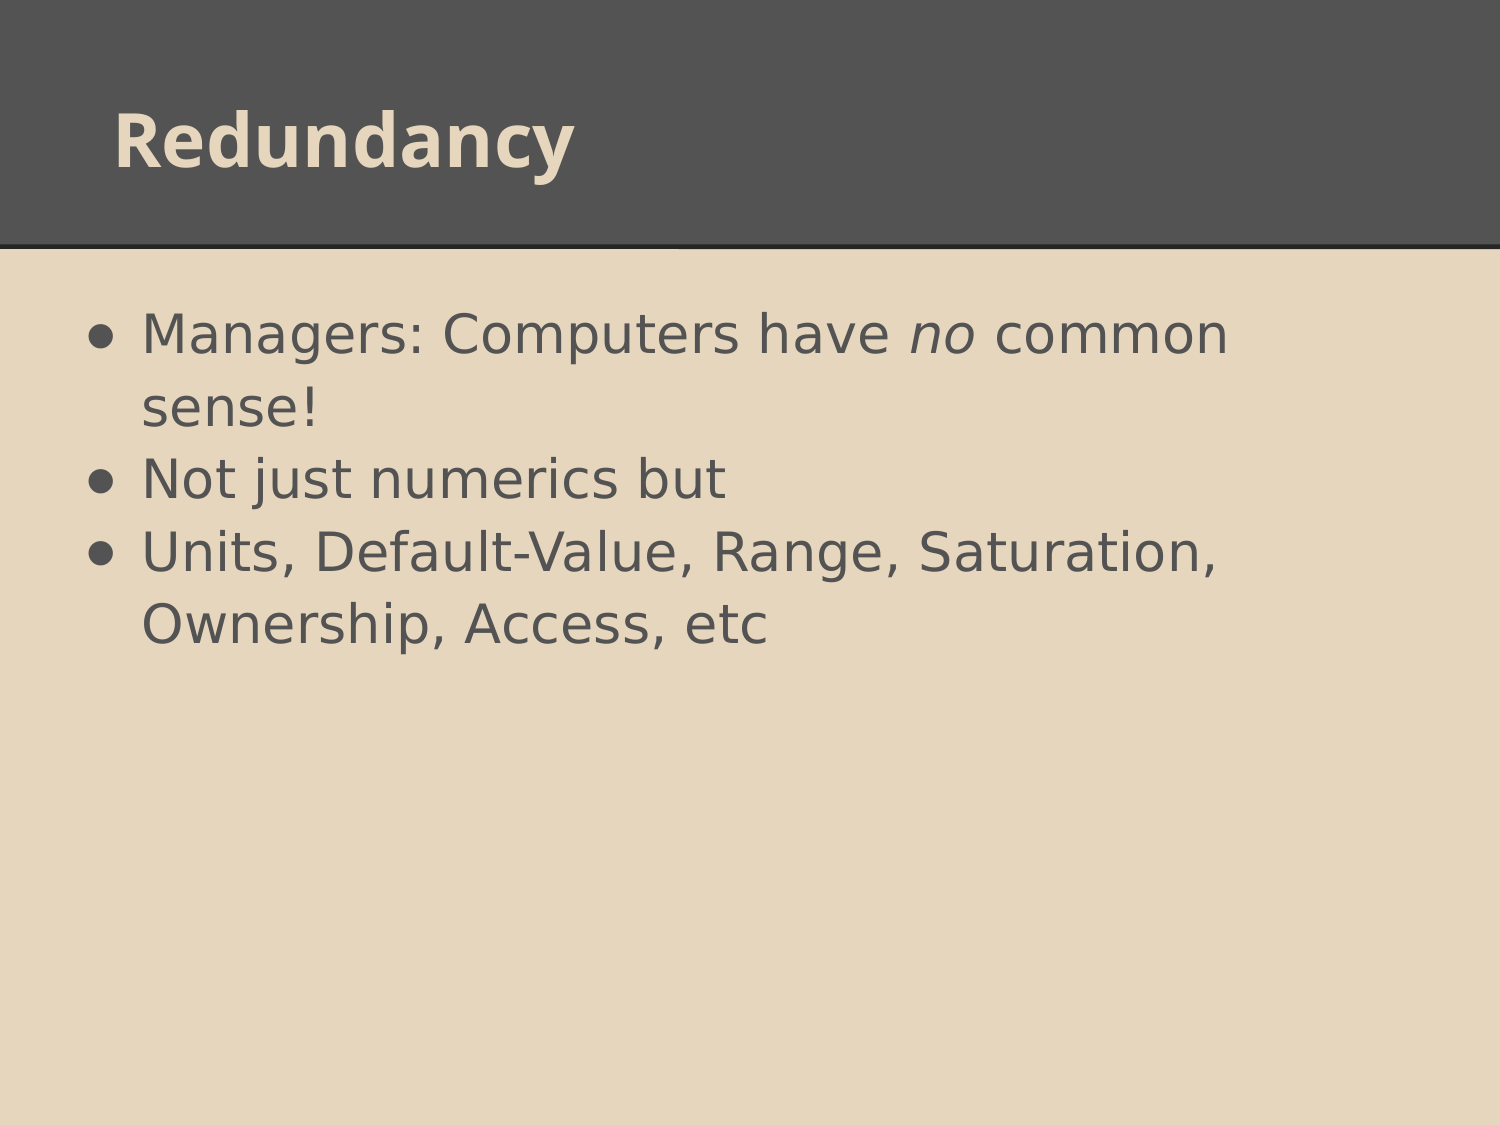

# Redundancy
Managers: Computers have no common sense!
Not just numerics but
Units, Default-Value, Range, Saturation, Ownership, Access, etc